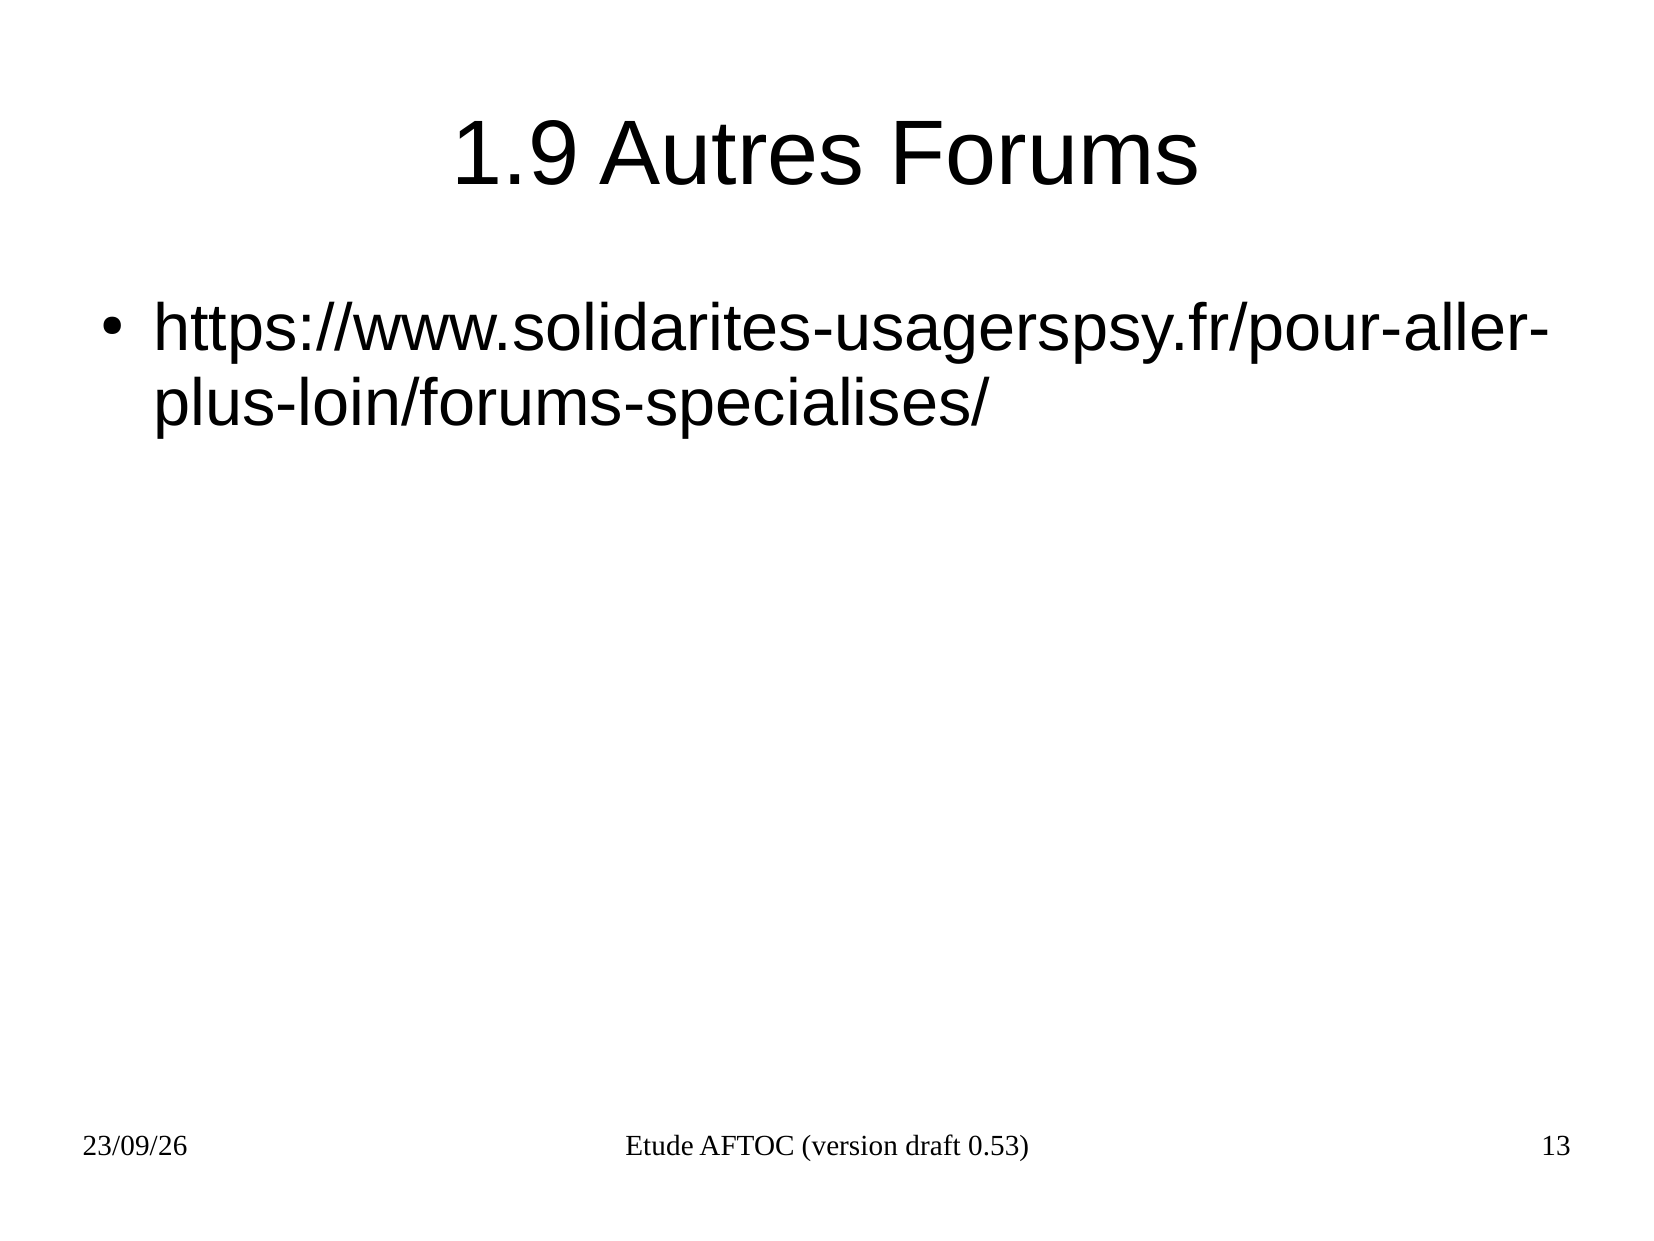

# 1.9 Autres Forums
https://www.solidarites-usagerspsy.fr/pour-aller-plus-loin/forums-specialises/
Etude AFTOC (version draft 0.53)
13